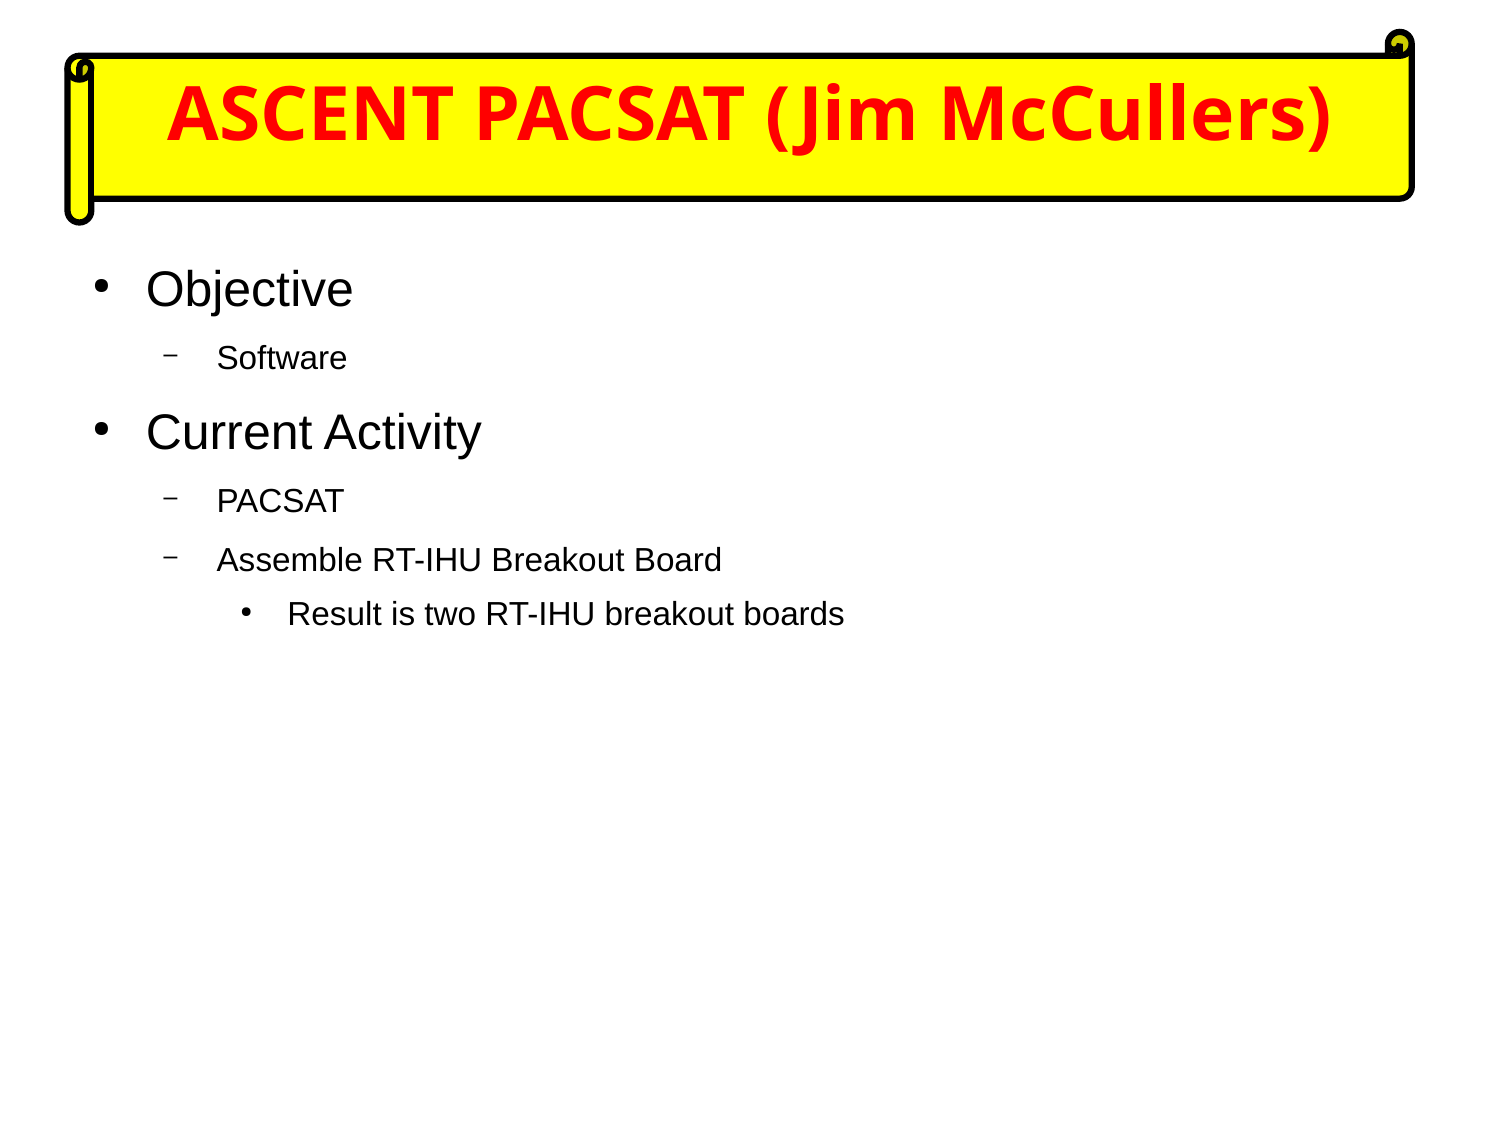

ASCENT PACSAT (Jim McCullers)
# Objective
Software
Current Activity
PACSAT
Assemble RT-IHU Breakout Board
Result is two RT-IHU breakout boards